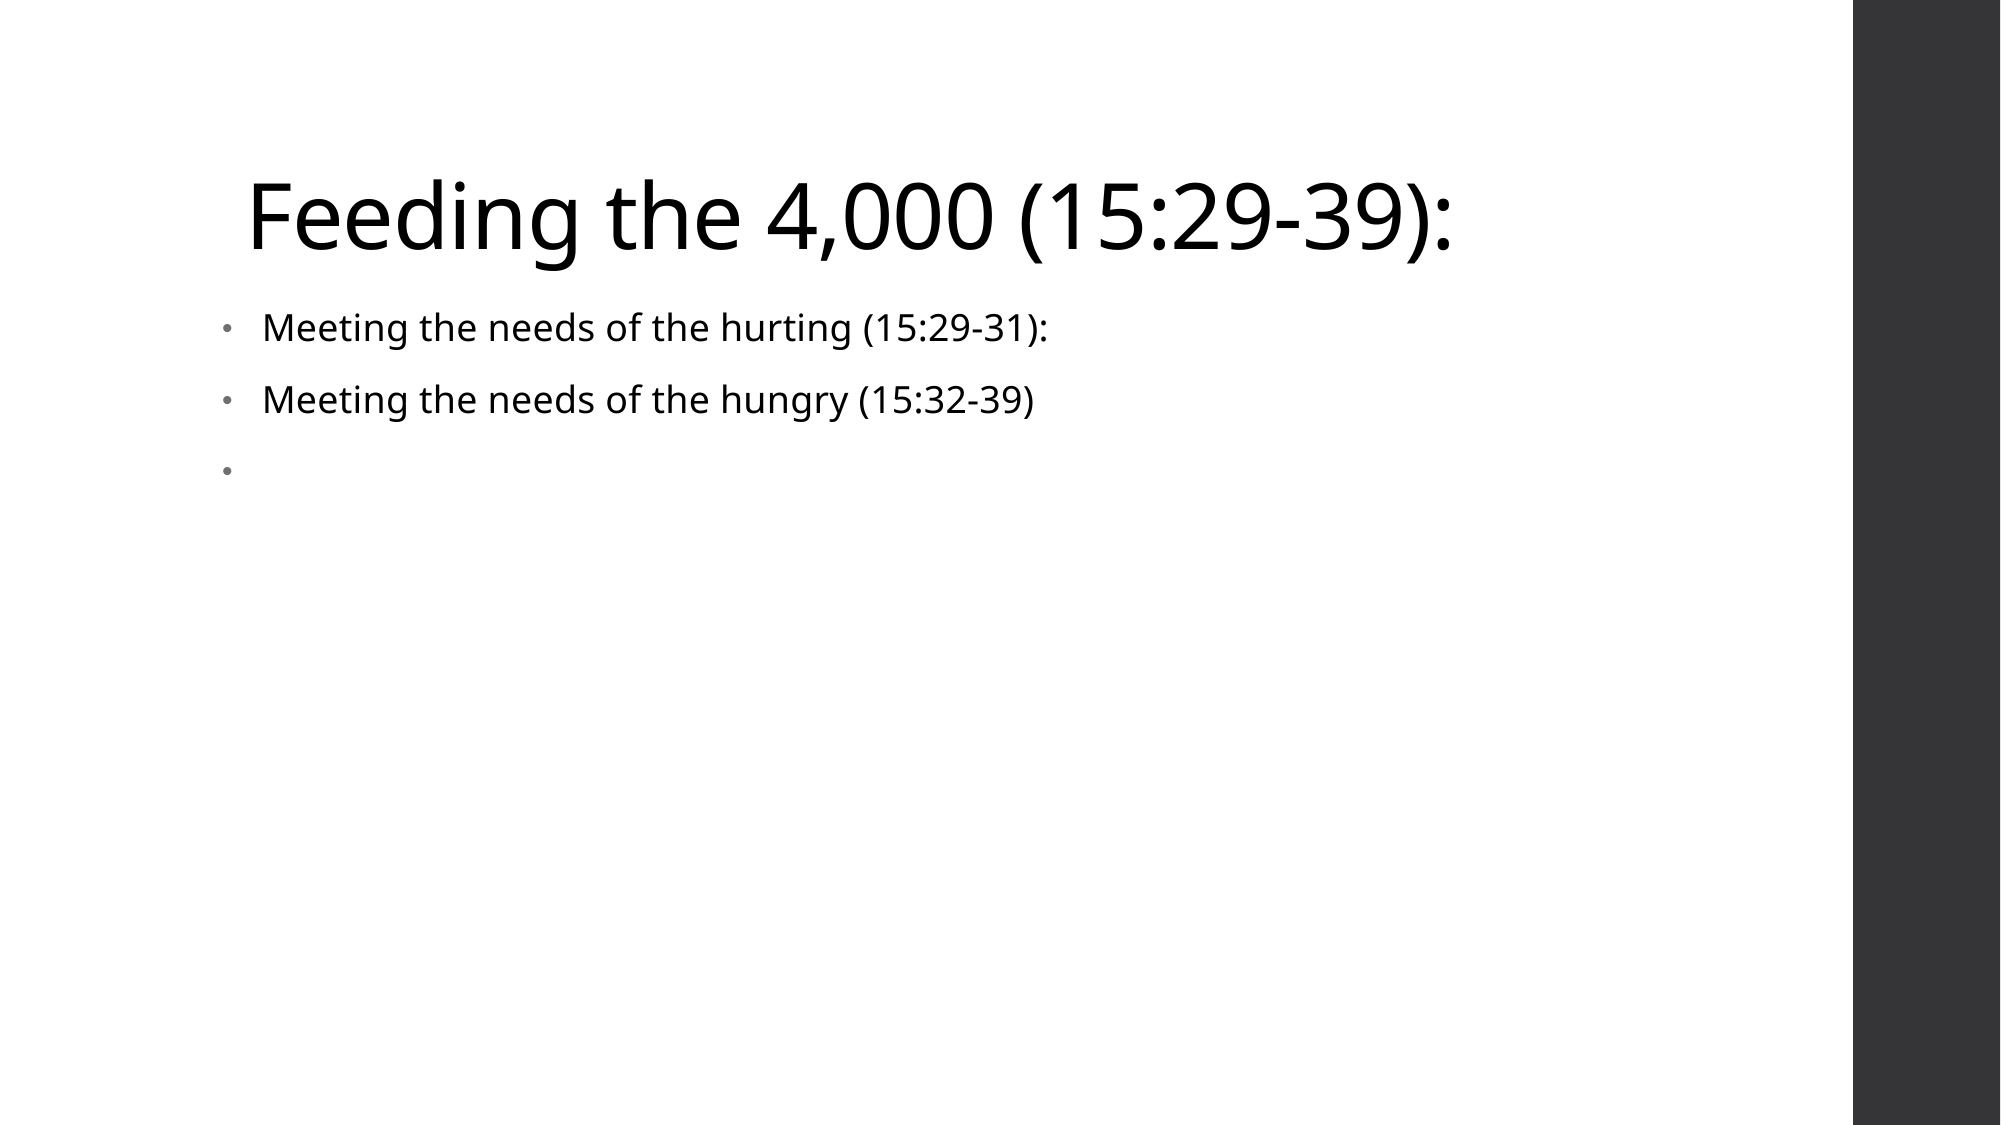

# Feeding the 4,000 (15:29-39):
 Meeting the needs of the hurting (15:29-31):
 Meeting the needs of the hungry (15:32-39)